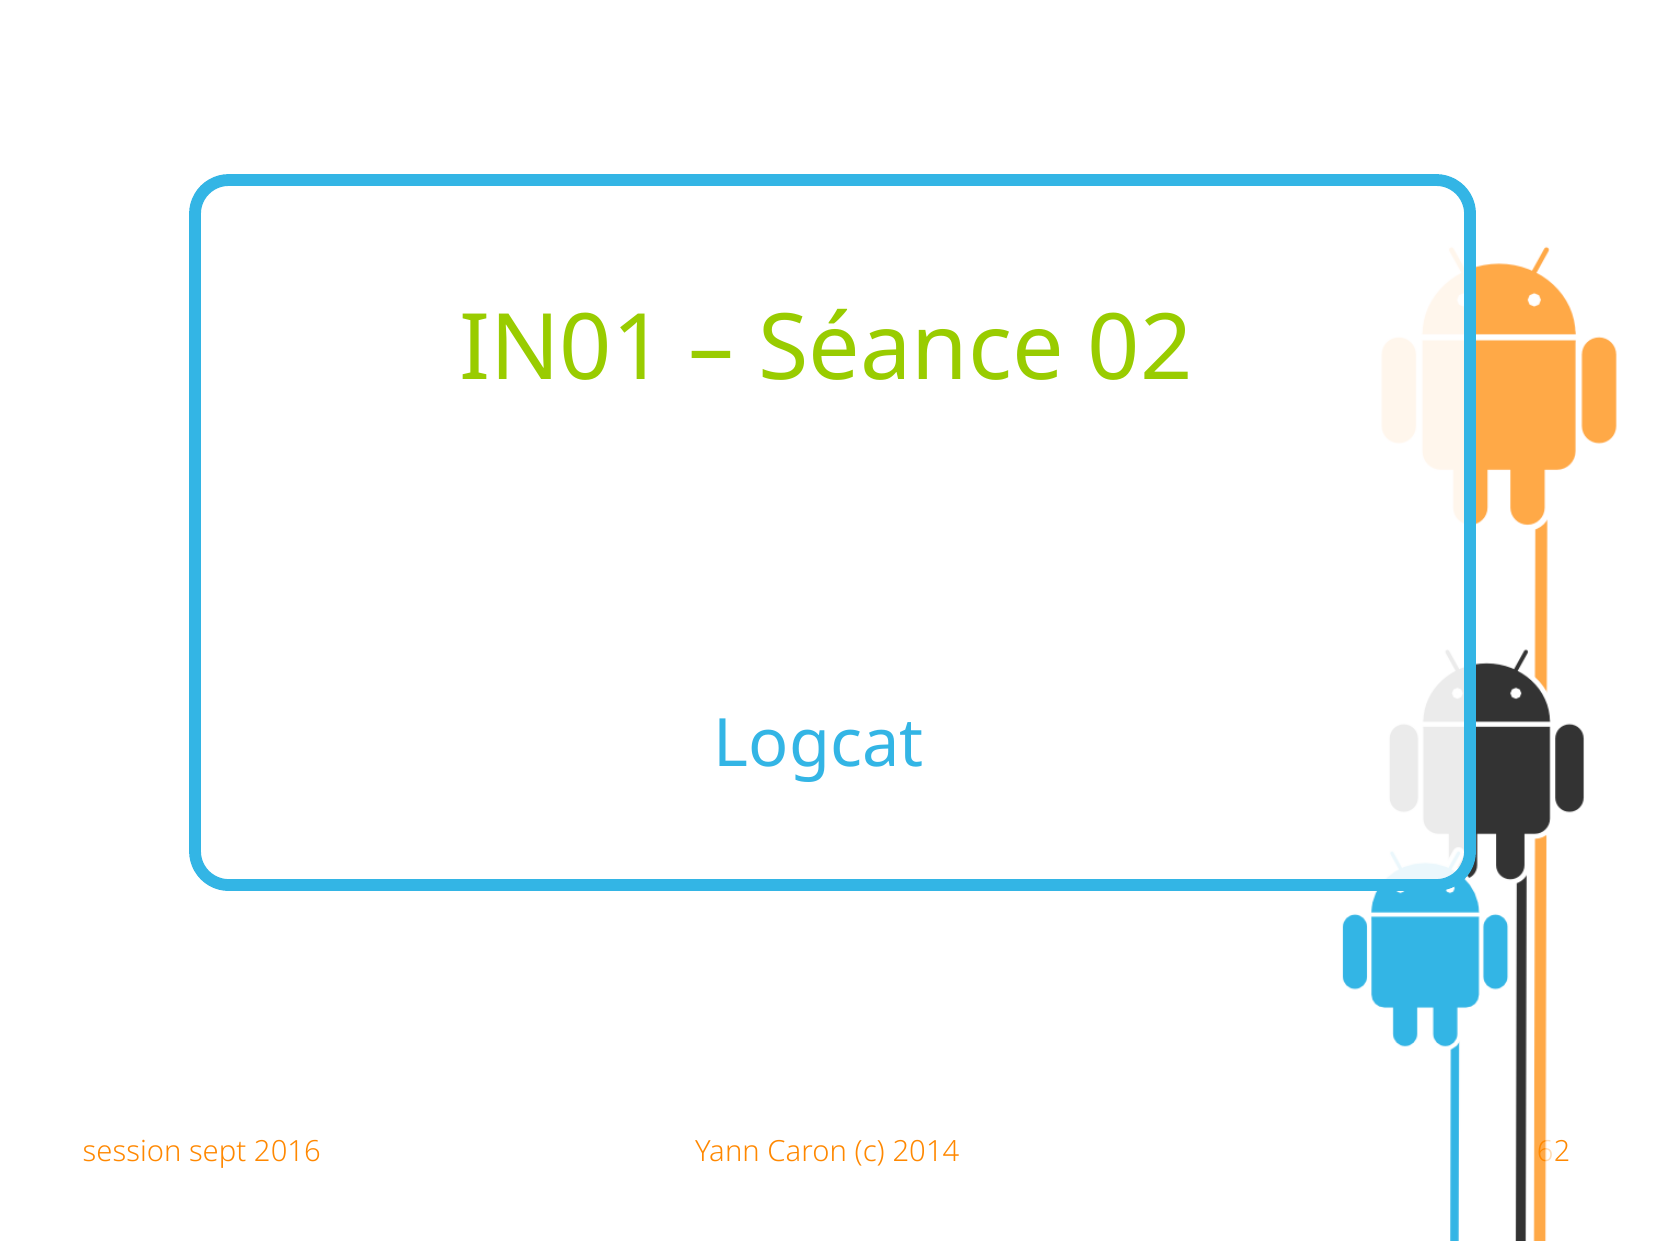

# IN01 – Séance 02
Logcat
session sept 2016
Yann Caron (c) 2014
62